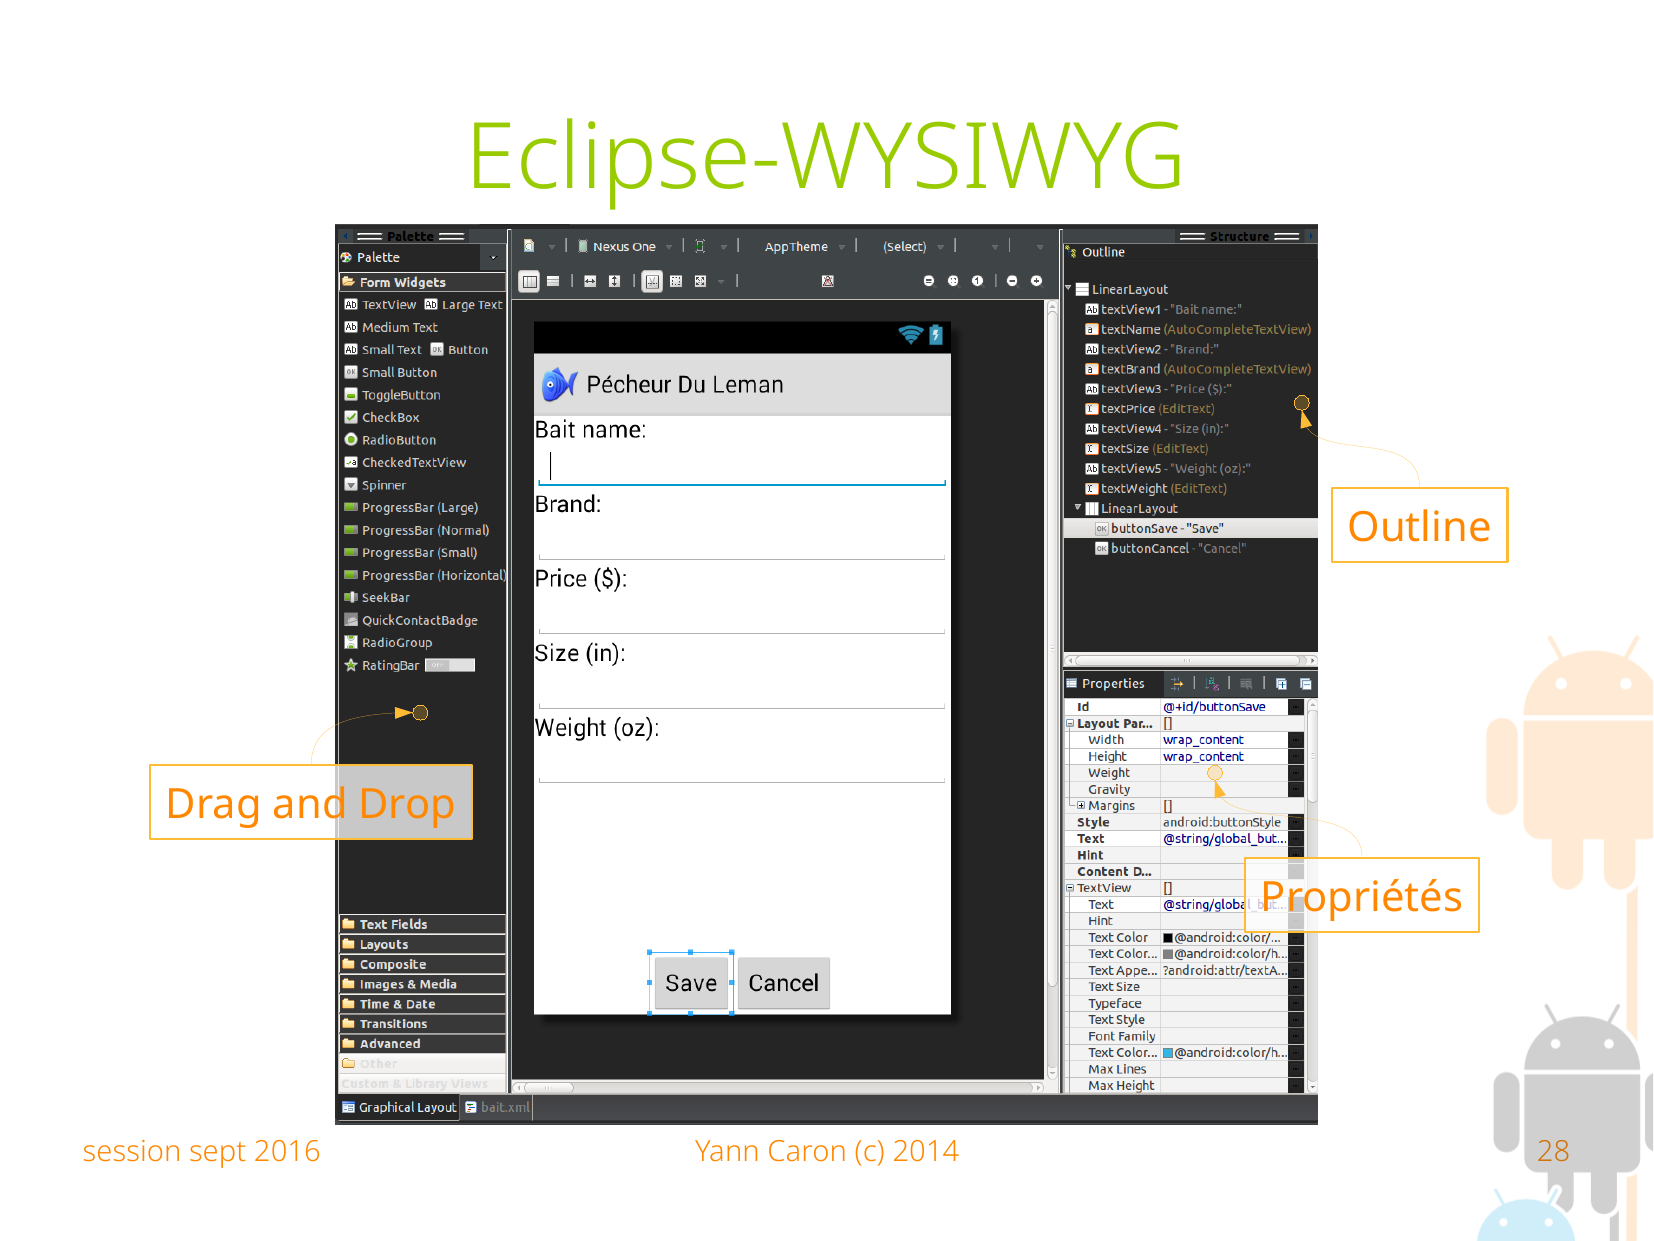

# Eclipse-WYSIWYG
Outline
Drag and Drop
Propriétés
session sept 2016
Yann Caron (c) 2014
28